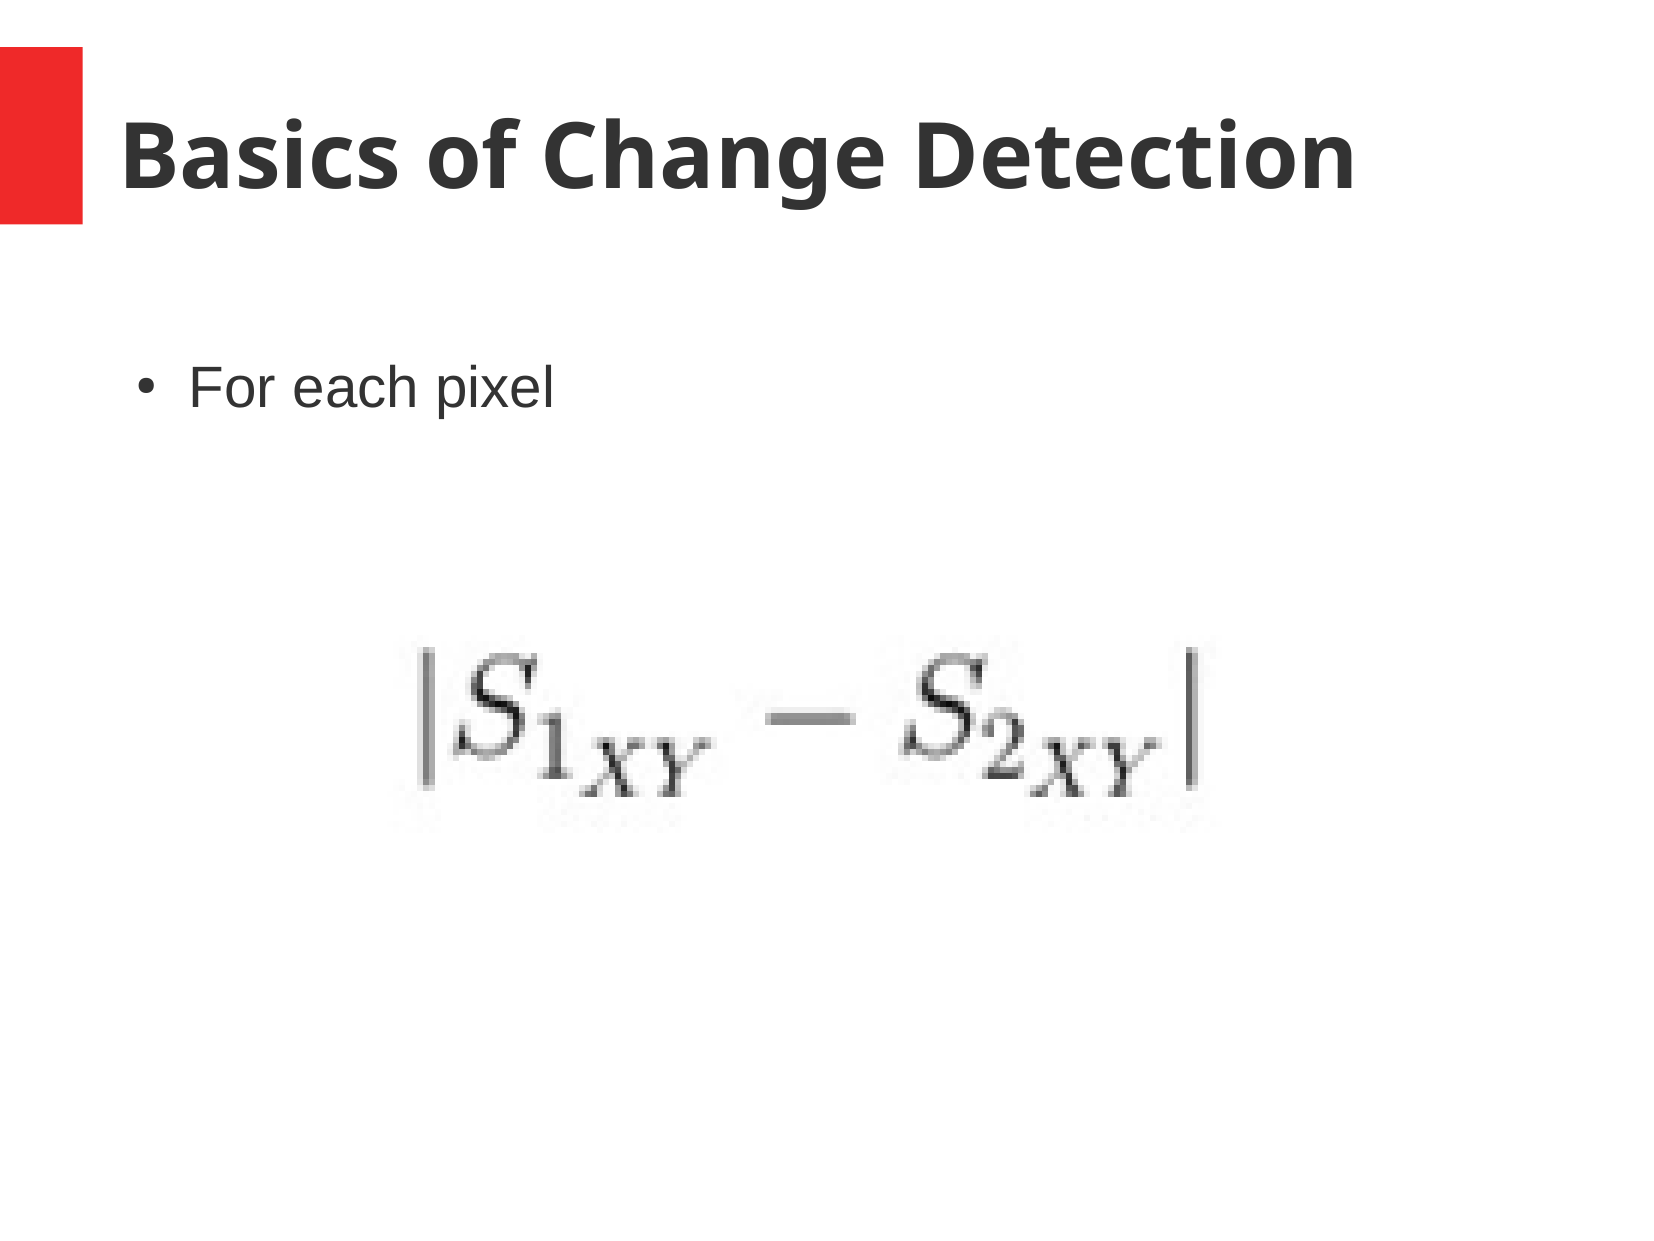

# Basics of Change Detection
For each pixel